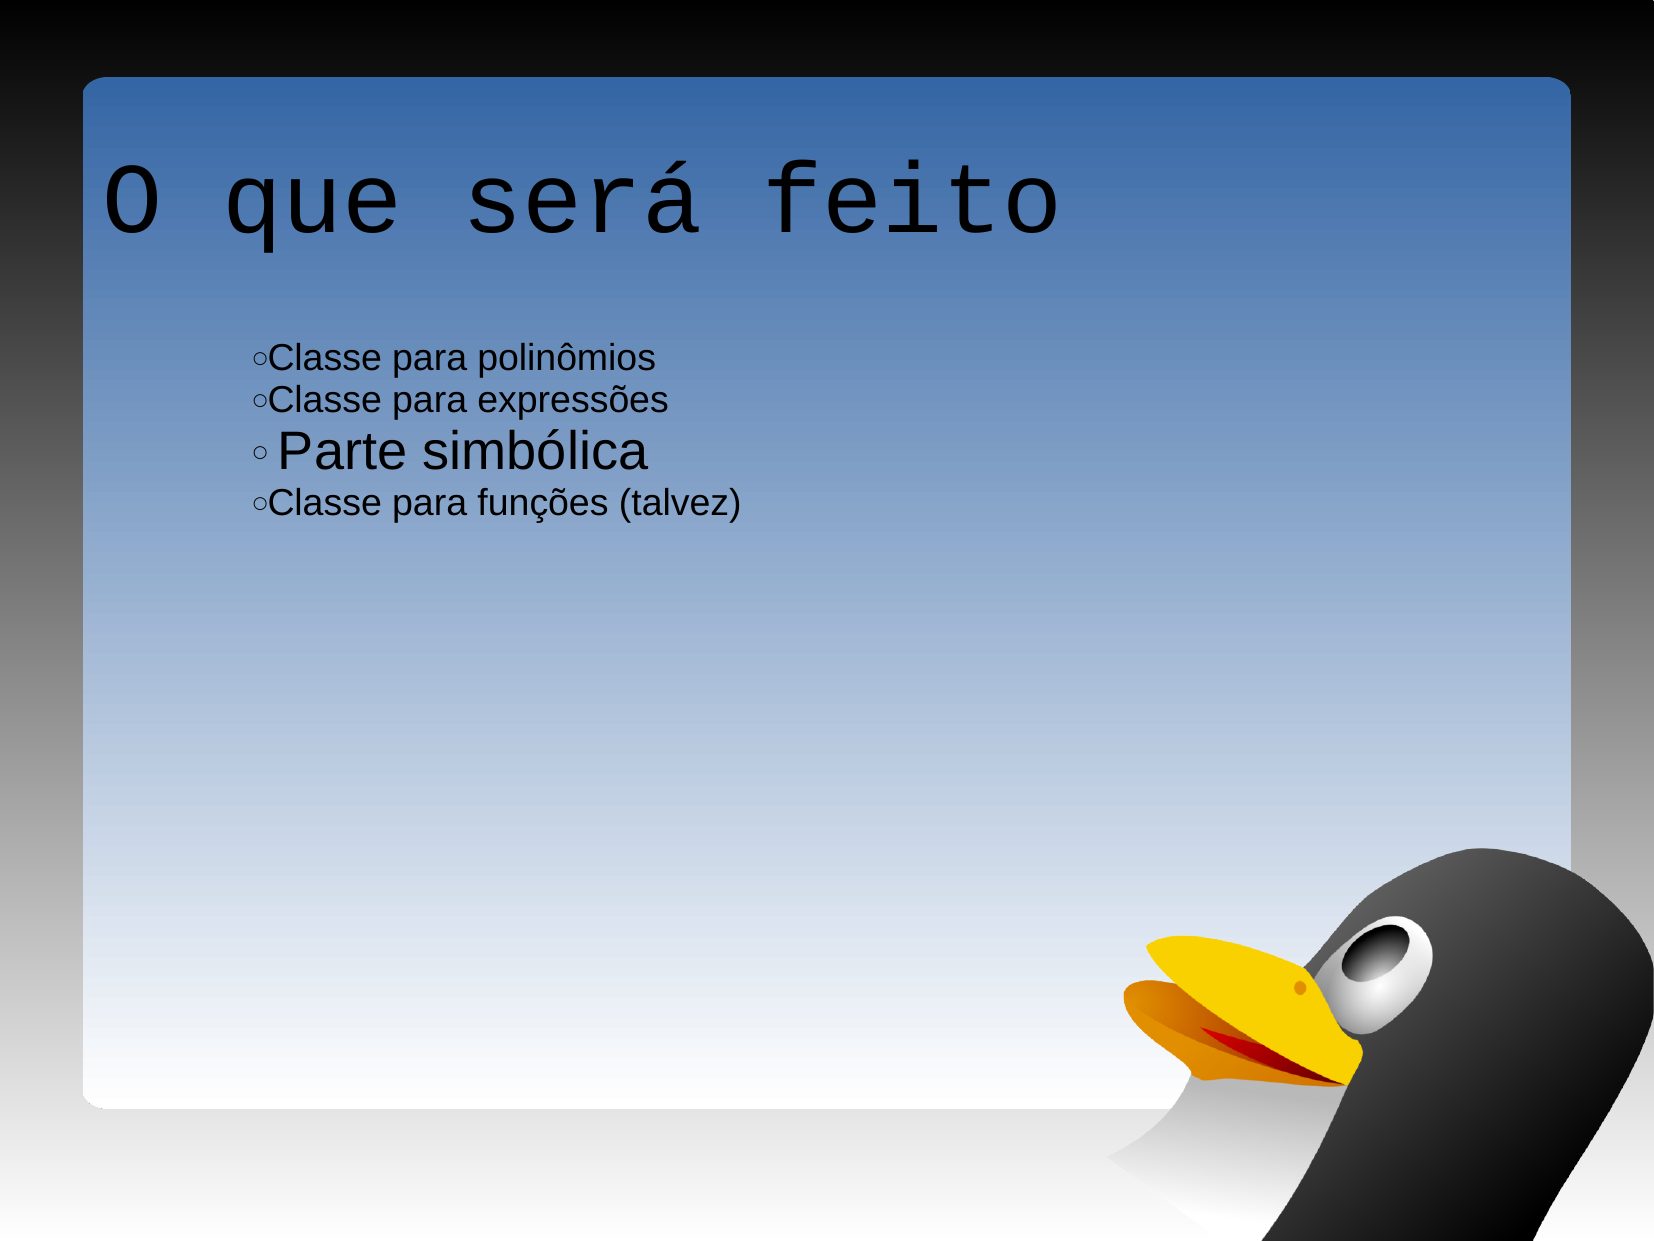

O que será feito
Classe para polinômios
Classe para expressões
 Parte simbólica
Classe para funções (talvez)